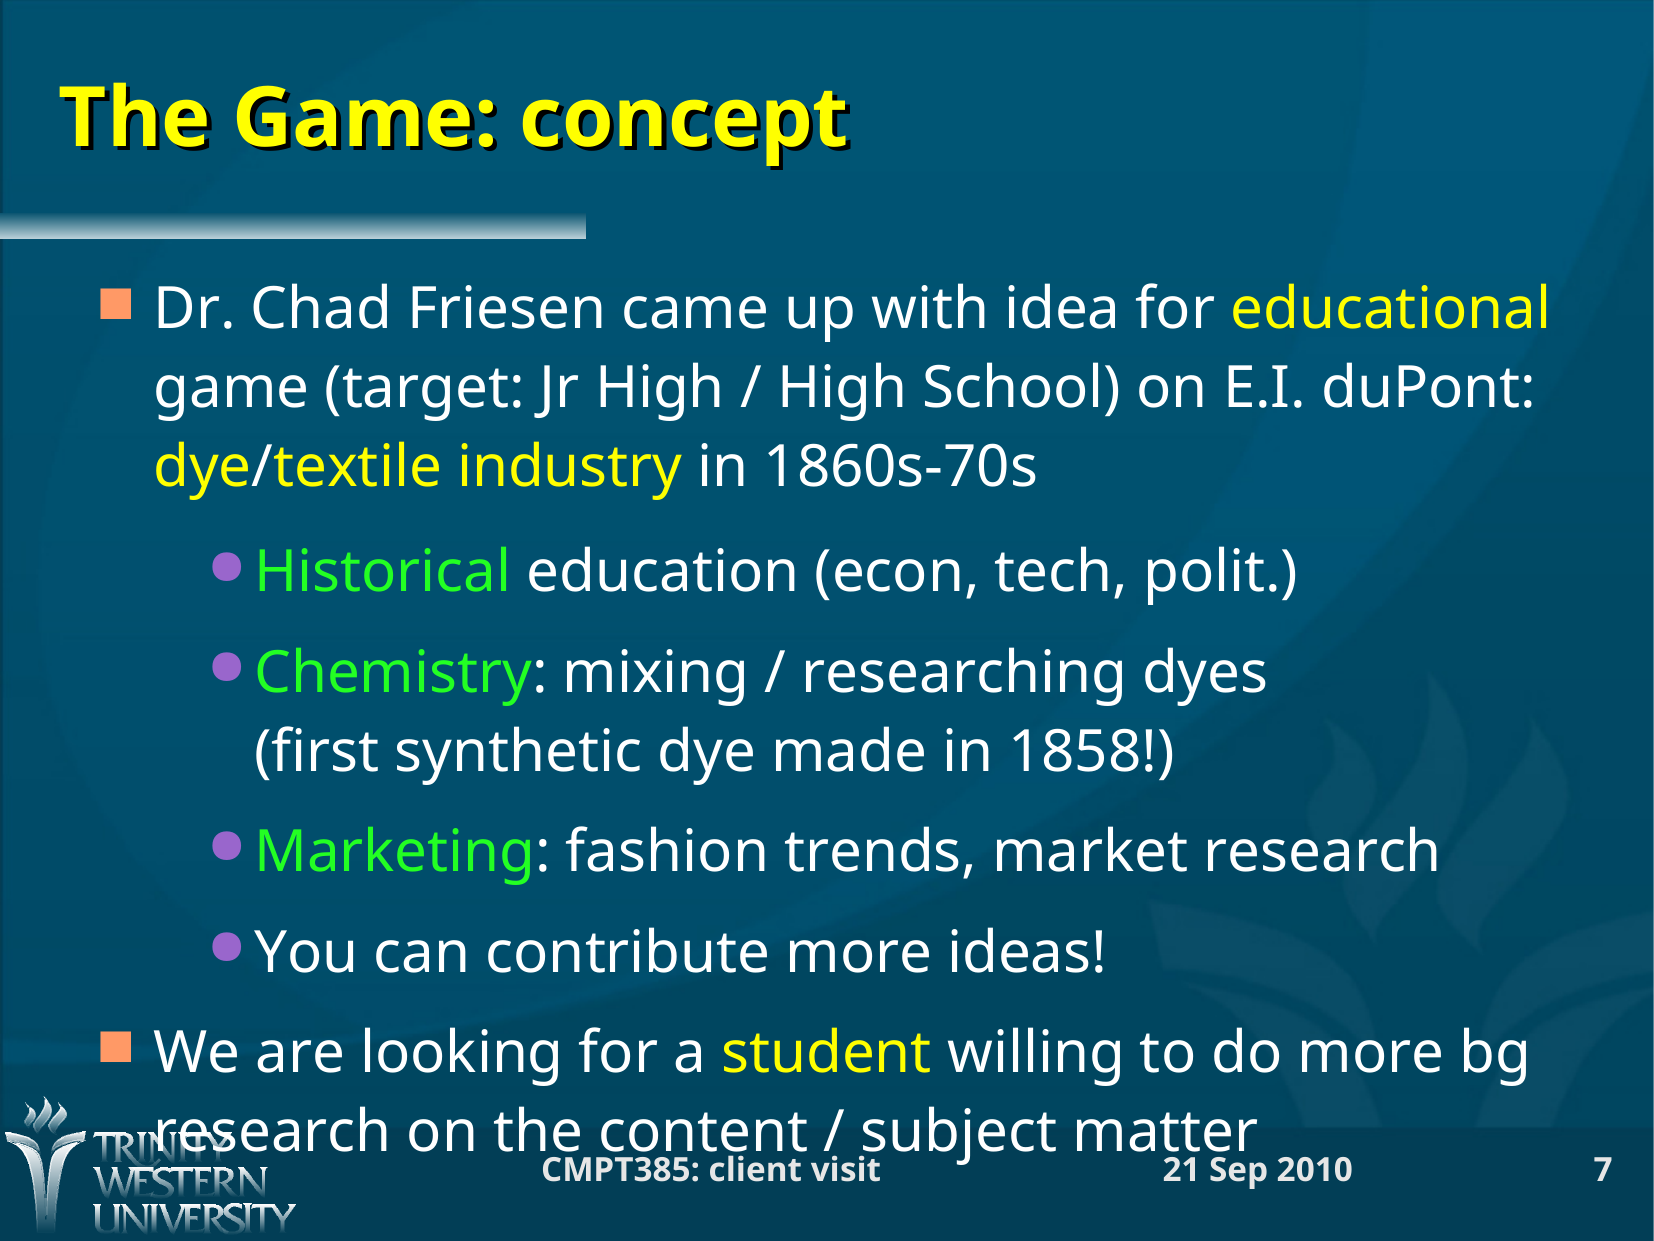

# The Game: concept
Dr. Chad Friesen came up with idea for educational game (target: Jr High / High School) on E.I. duPont: dye/textile industry in 1860s-70s
Historical education (econ, tech, polit.)
Chemistry: mixing / researching dyes
(first synthetic dye made in 1858!)
Marketing: fashion trends, market research
You can contribute more ideas!
We are looking for a student willing to do more bg research on the content / subject matter
CMPT385: client visit
21 Sep 2010
7